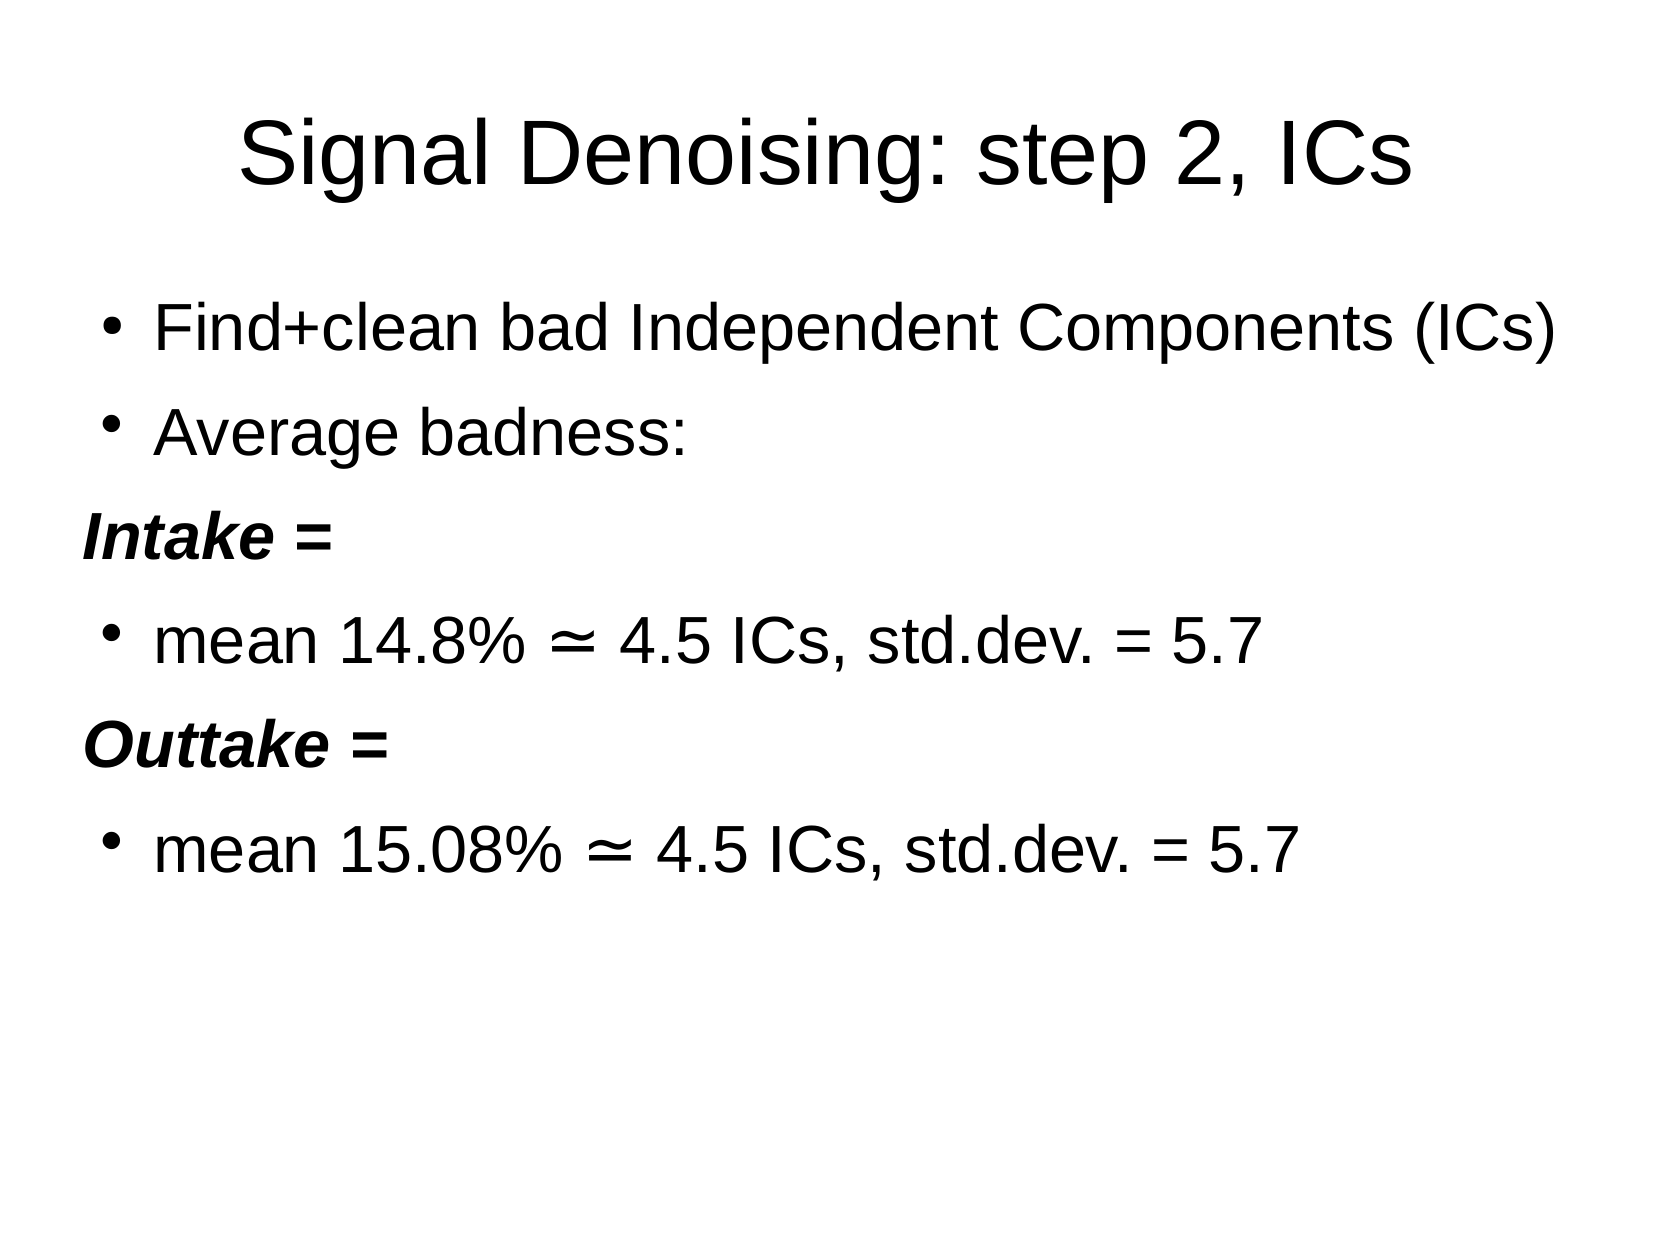

# Signal Denoising: step 2, ICs
Find+clean bad Independent Components (ICs)
Average badness:
Intake =
mean 14.8% ≃ 4.5 ICs, std.dev. = 5.7
Outtake =
mean 15.08% ≃ 4.5 ICs, std.dev. = 5.7